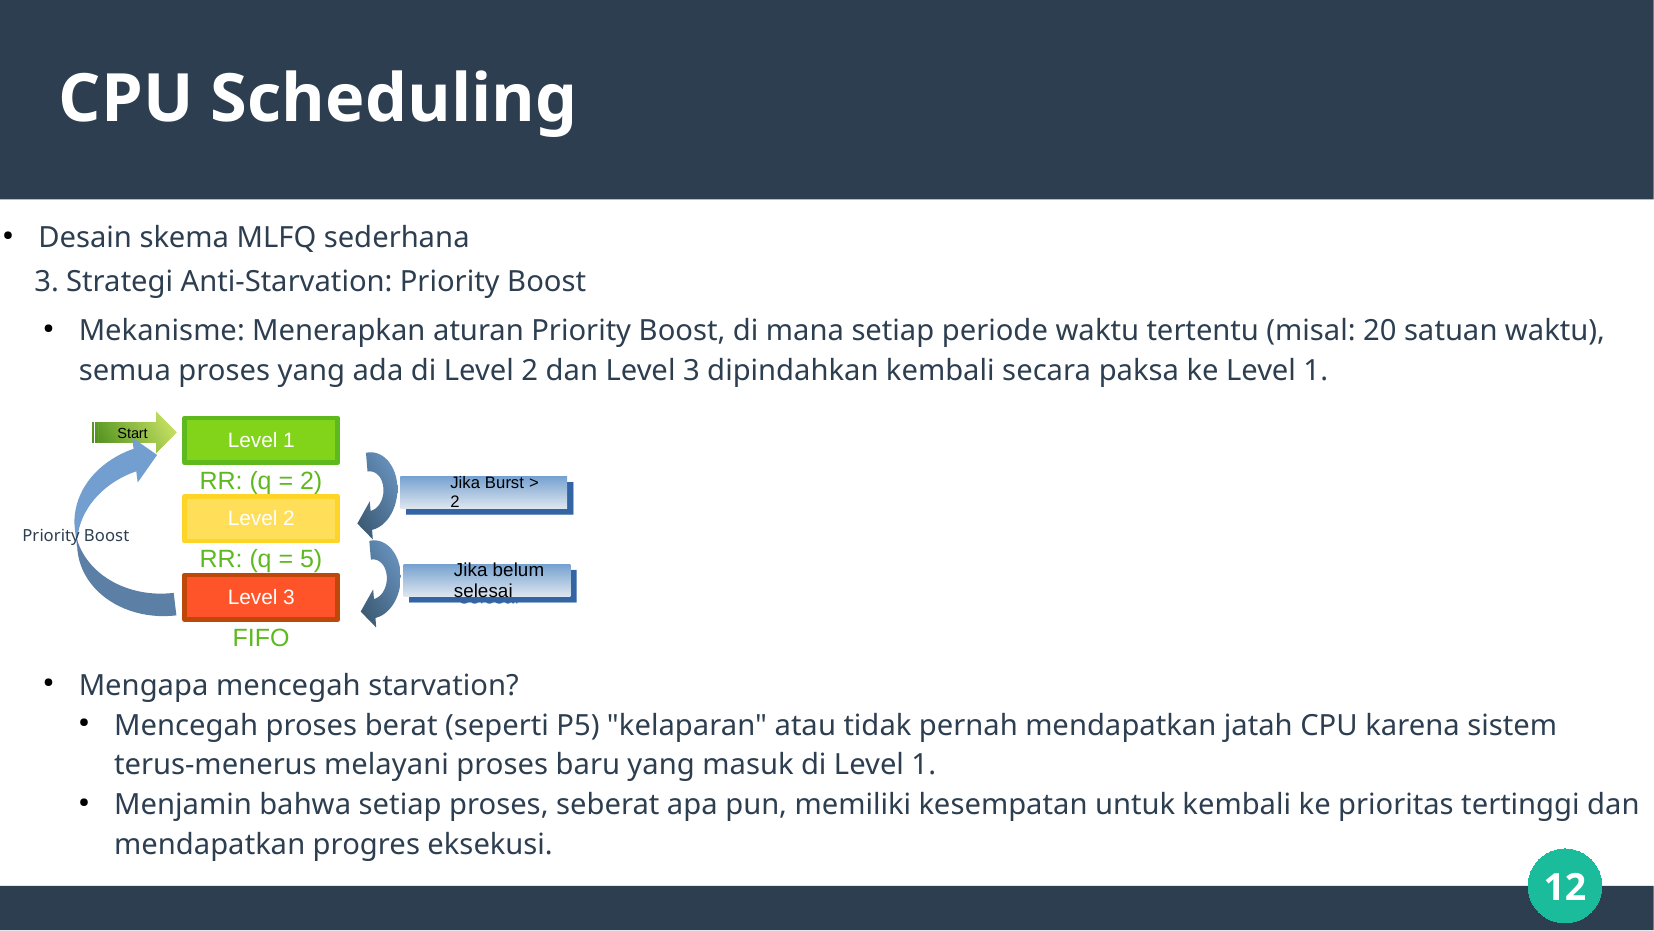

# CPU Scheduling
Desain skema MLFQ sederhana
3. Strategi Anti-Starvation: Priority Boost
Mekanisme: Menerapkan aturan Priority Boost, di mana setiap periode waktu tertentu (misal: 20 satuan waktu),
semua proses yang ada di Level 2 dan Level 3 dipindahkan kembali secara paksa ke Level 1.
Start
Level 1
RR: (q = 2)
Jika Burst > 2
Level 2
Priority Boost
RR: (q = 5)
Jika belum selesai
Level 3
Mengapa mencegah starvation?
Mencegah proses berat (seperti P5) "kelaparan" atau tidak pernah mendapatkan jatah CPU karena sistem
terus-menerus melayani proses baru yang masuk di Level 1.
Menjamin bahwa setiap proses, seberat apa pun, memiliki kesempatan untuk kembali ke prioritas tertinggi dan
mendapatkan progres eksekusi.
FIFO
12